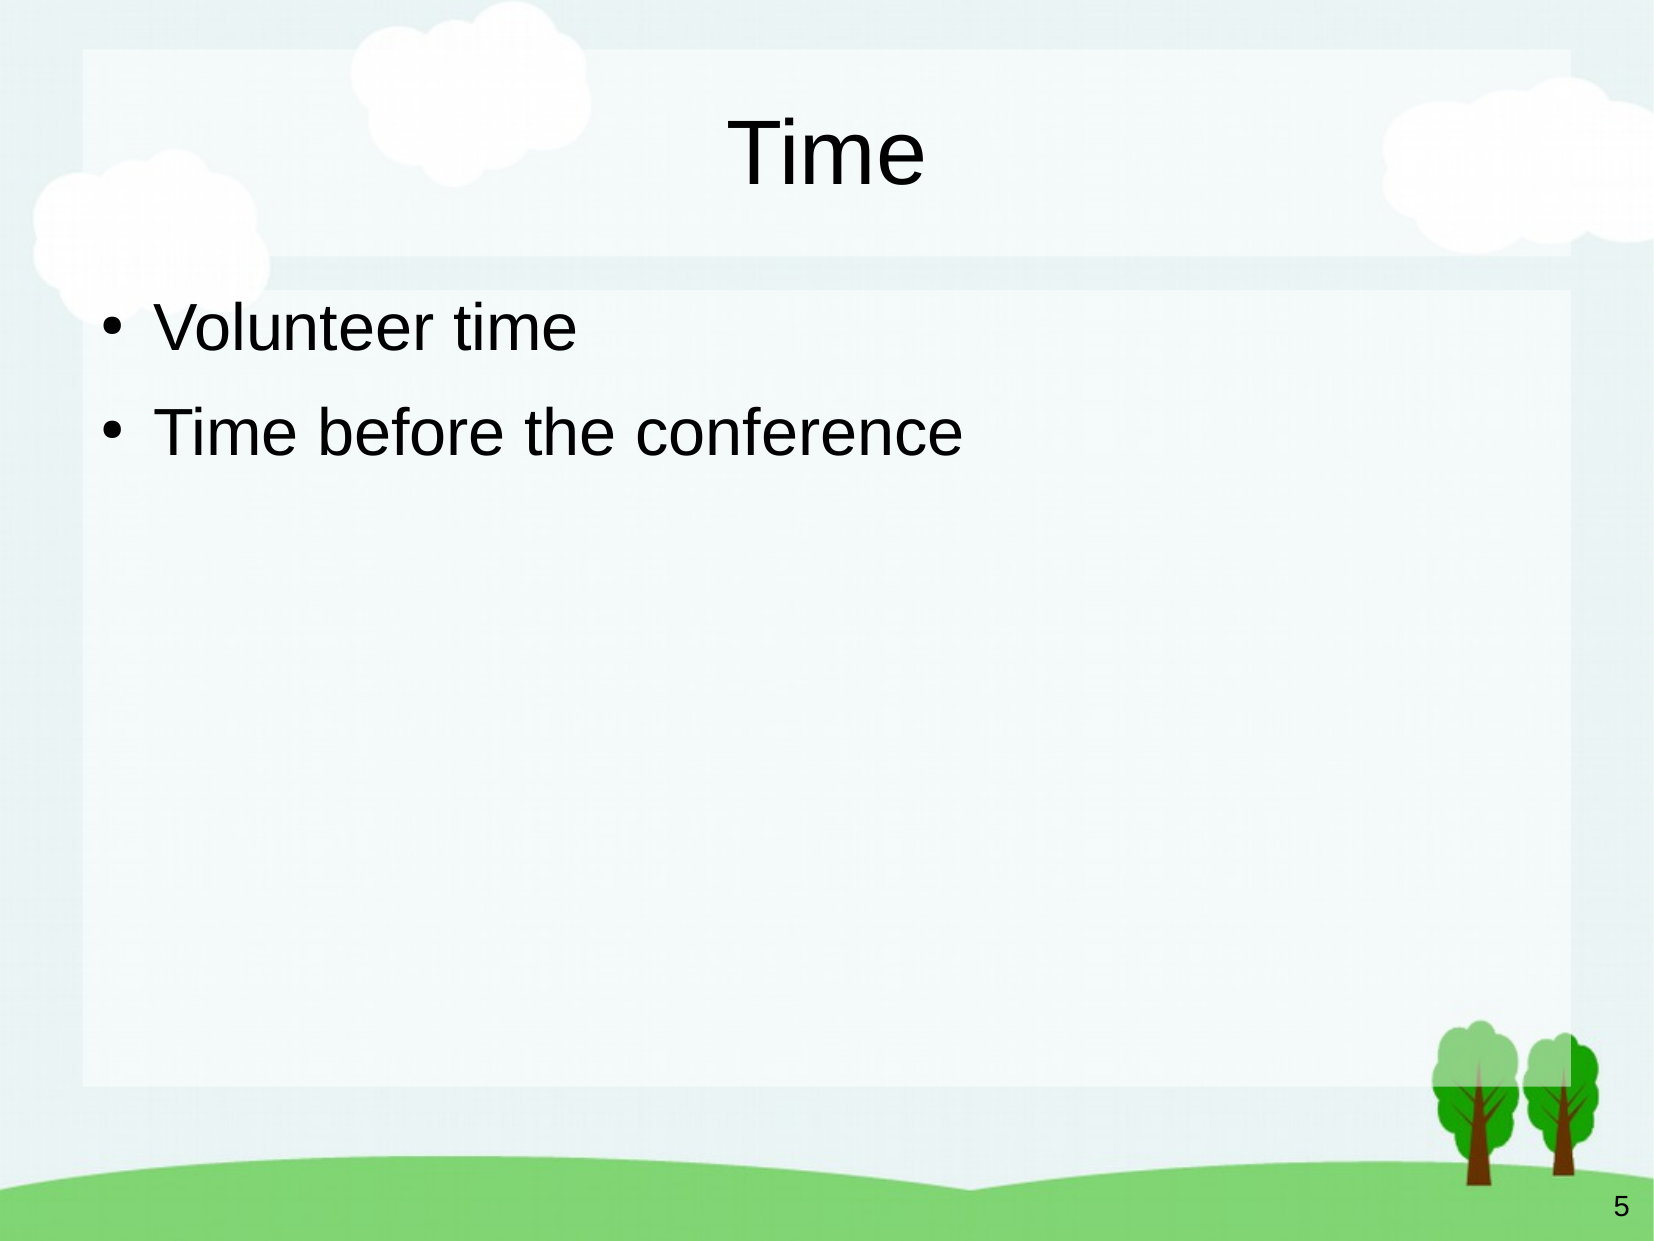

# Time
Volunteer time
Time before the conference
5